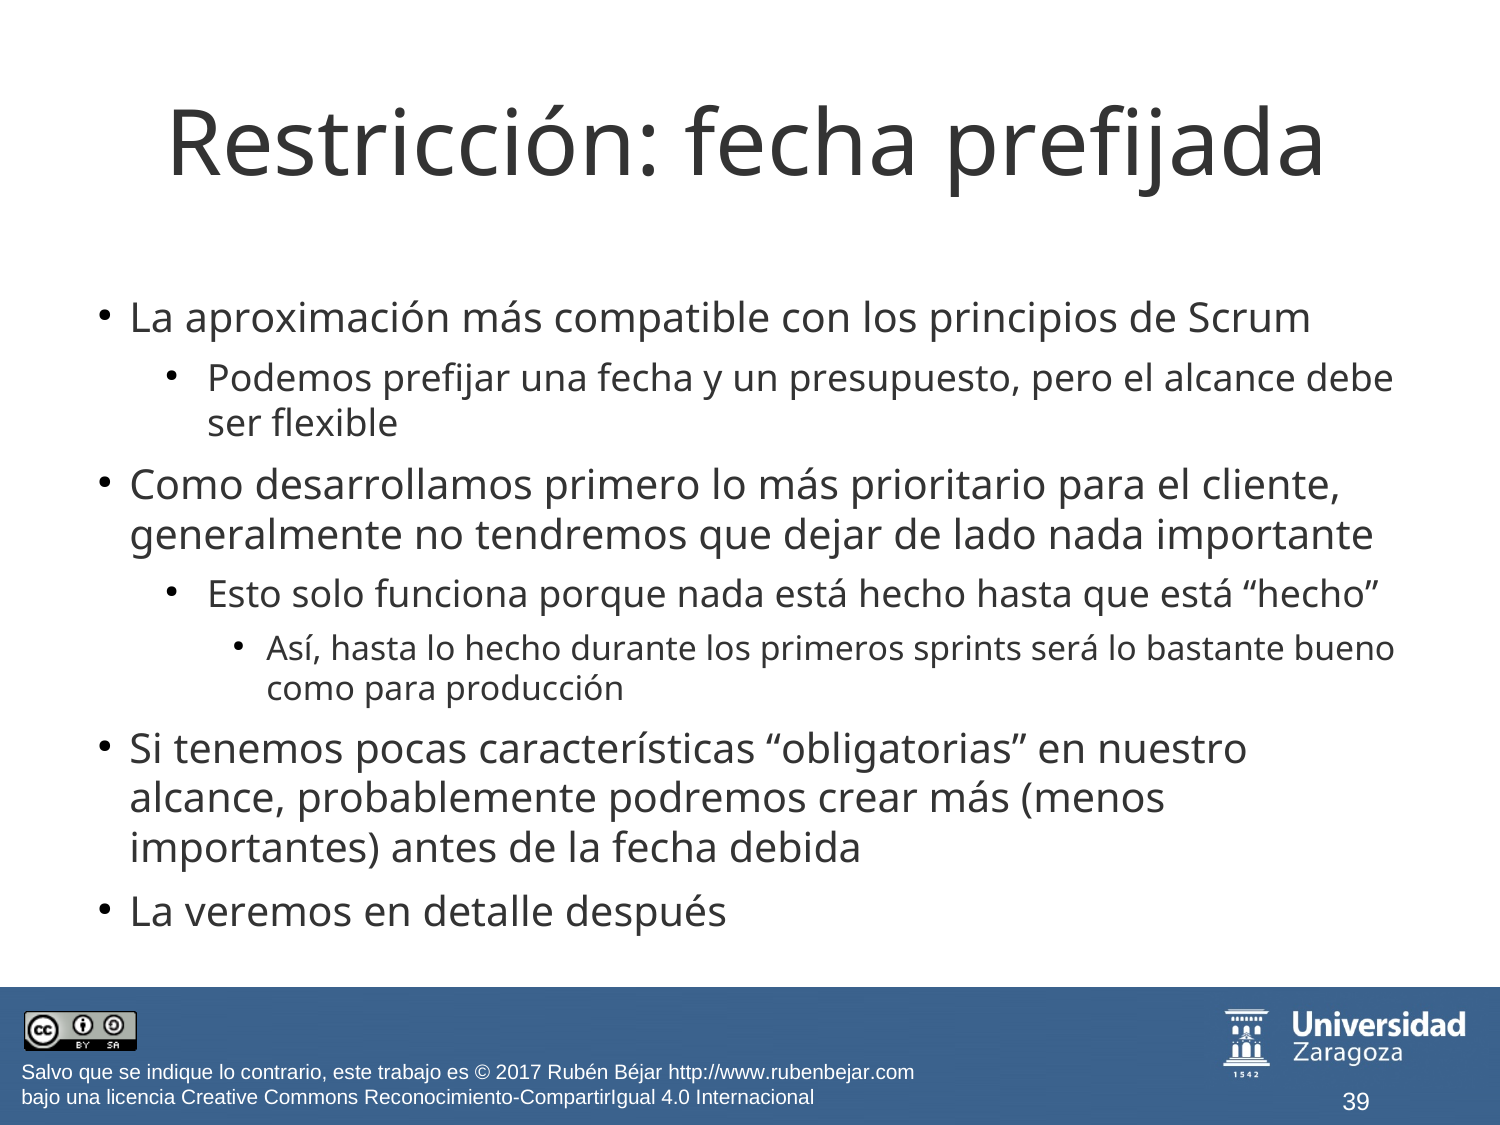

# Restricción: fecha prefijada
La aproximación más compatible con los principios de Scrum
Podemos prefijar una fecha y un presupuesto, pero el alcance debe ser flexible
Como desarrollamos primero lo más prioritario para el cliente, generalmente no tendremos que dejar de lado nada importante
Esto solo funciona porque nada está hecho hasta que está “hecho”
Así, hasta lo hecho durante los primeros sprints será lo bastante bueno como para producción
Si tenemos pocas características “obligatorias” en nuestro alcance, probablemente podremos crear más (menos importantes) antes de la fecha debida
La veremos en detalle después